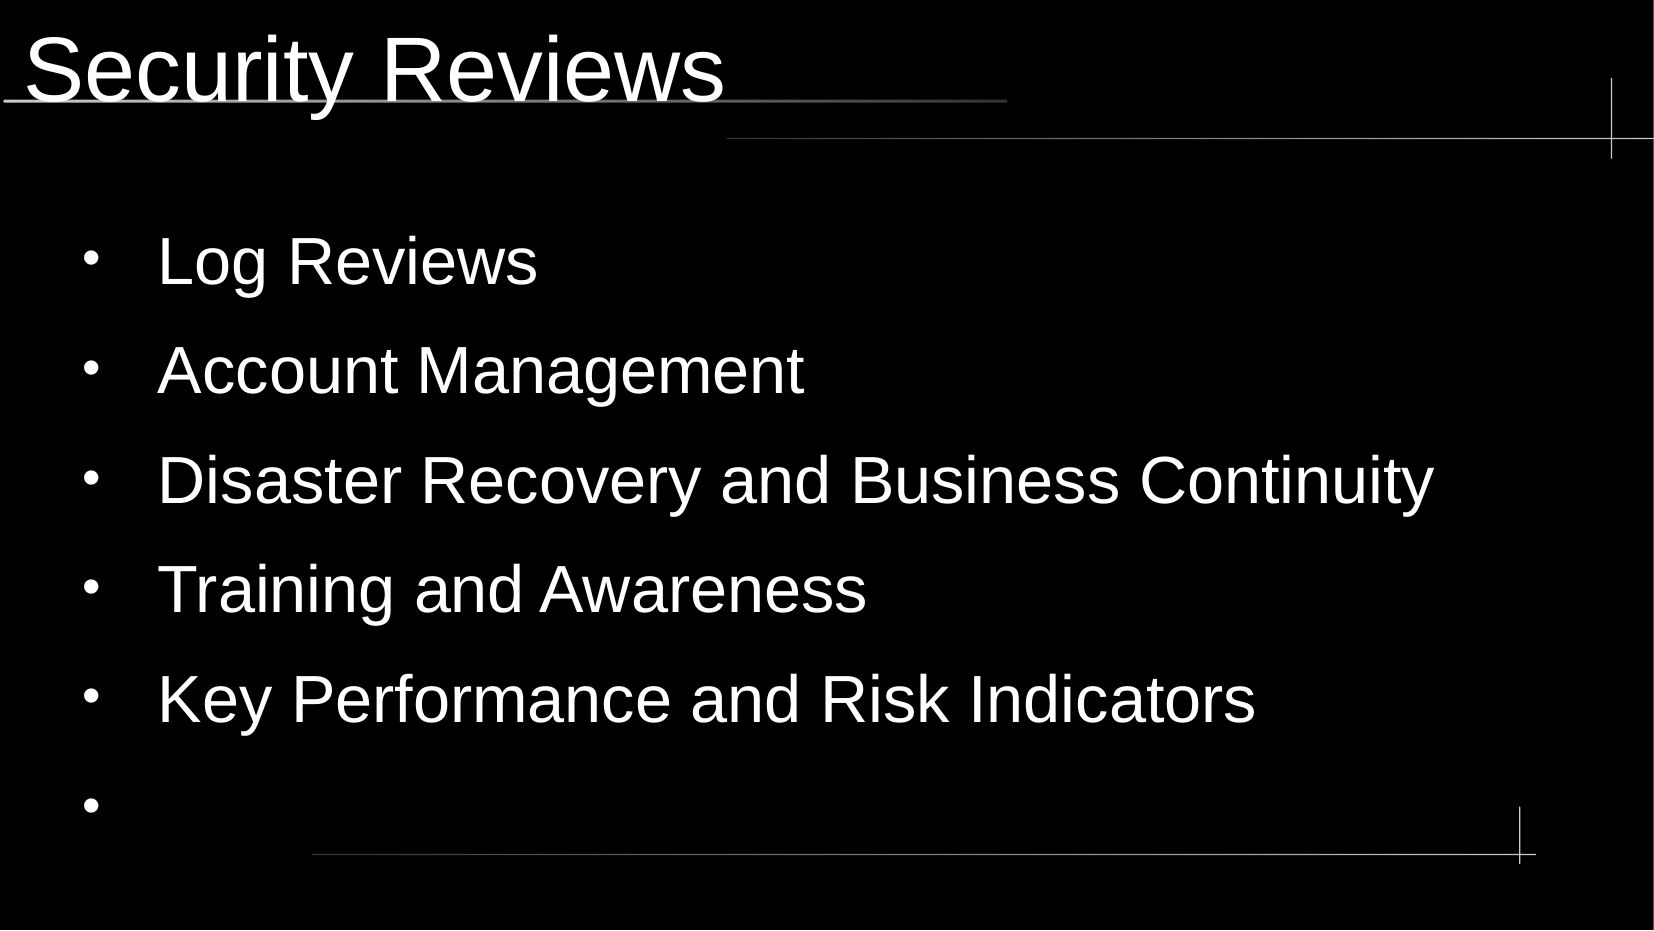

# Security Reviews
Log Reviews
Account Management
Disaster Recovery and Business Continuity
Training and Awareness
Key Performance and Risk Indicators